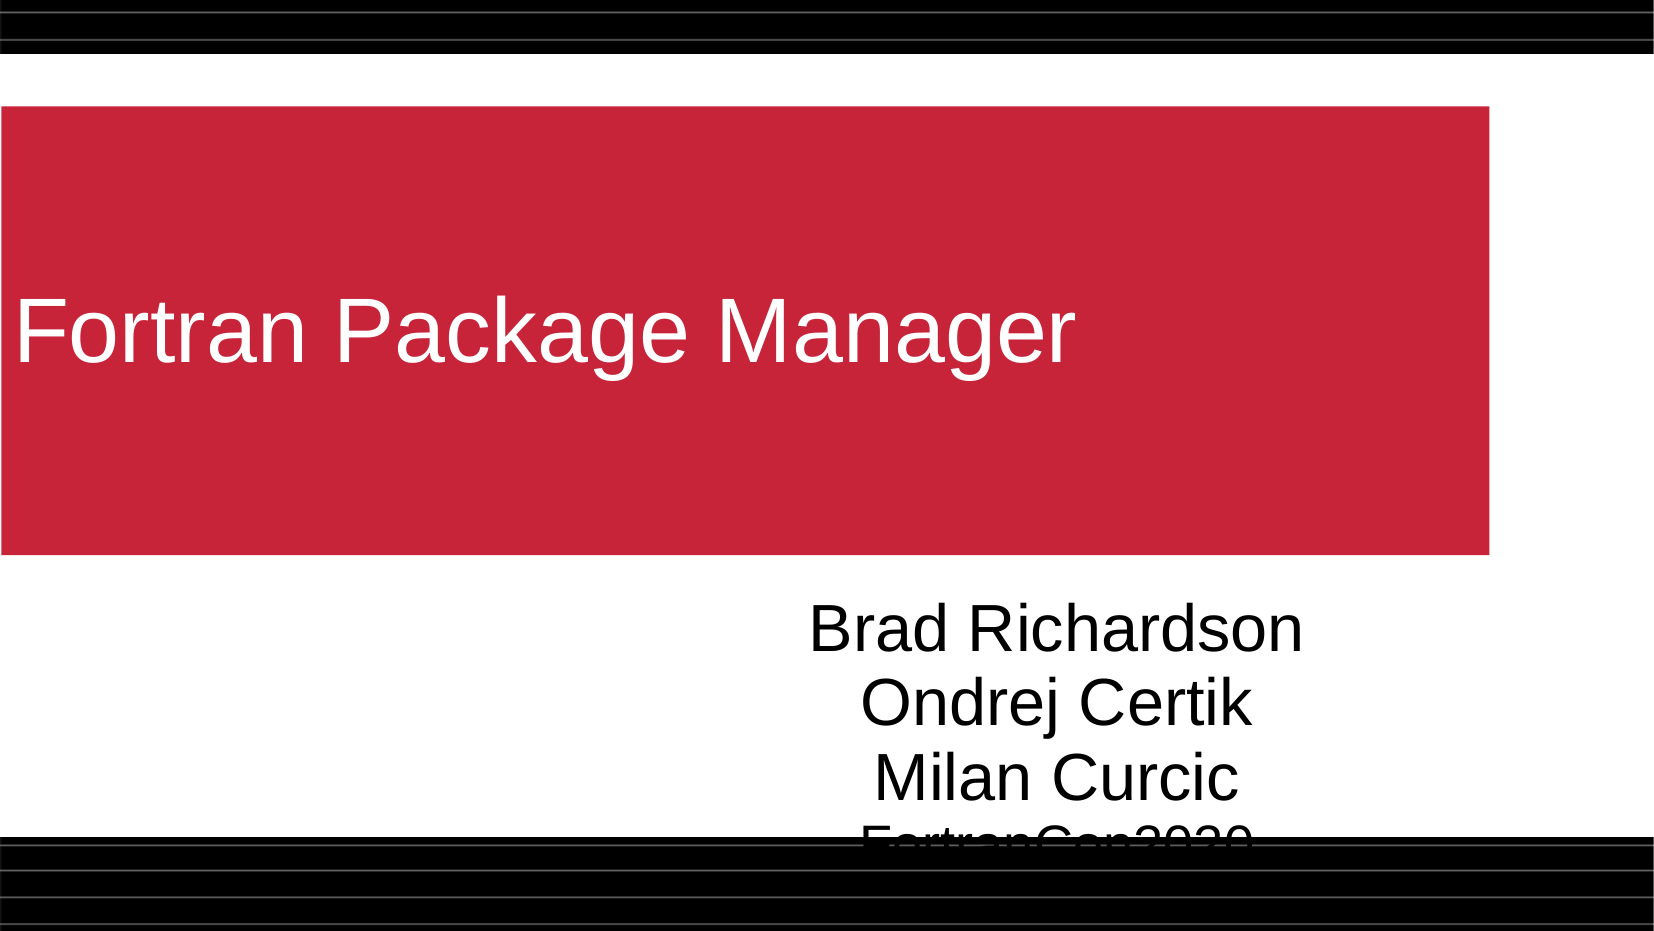

# Fortran Package Manager
Brad Richardson
Ondrej Certik
Milan Curcic
FortranCon2020